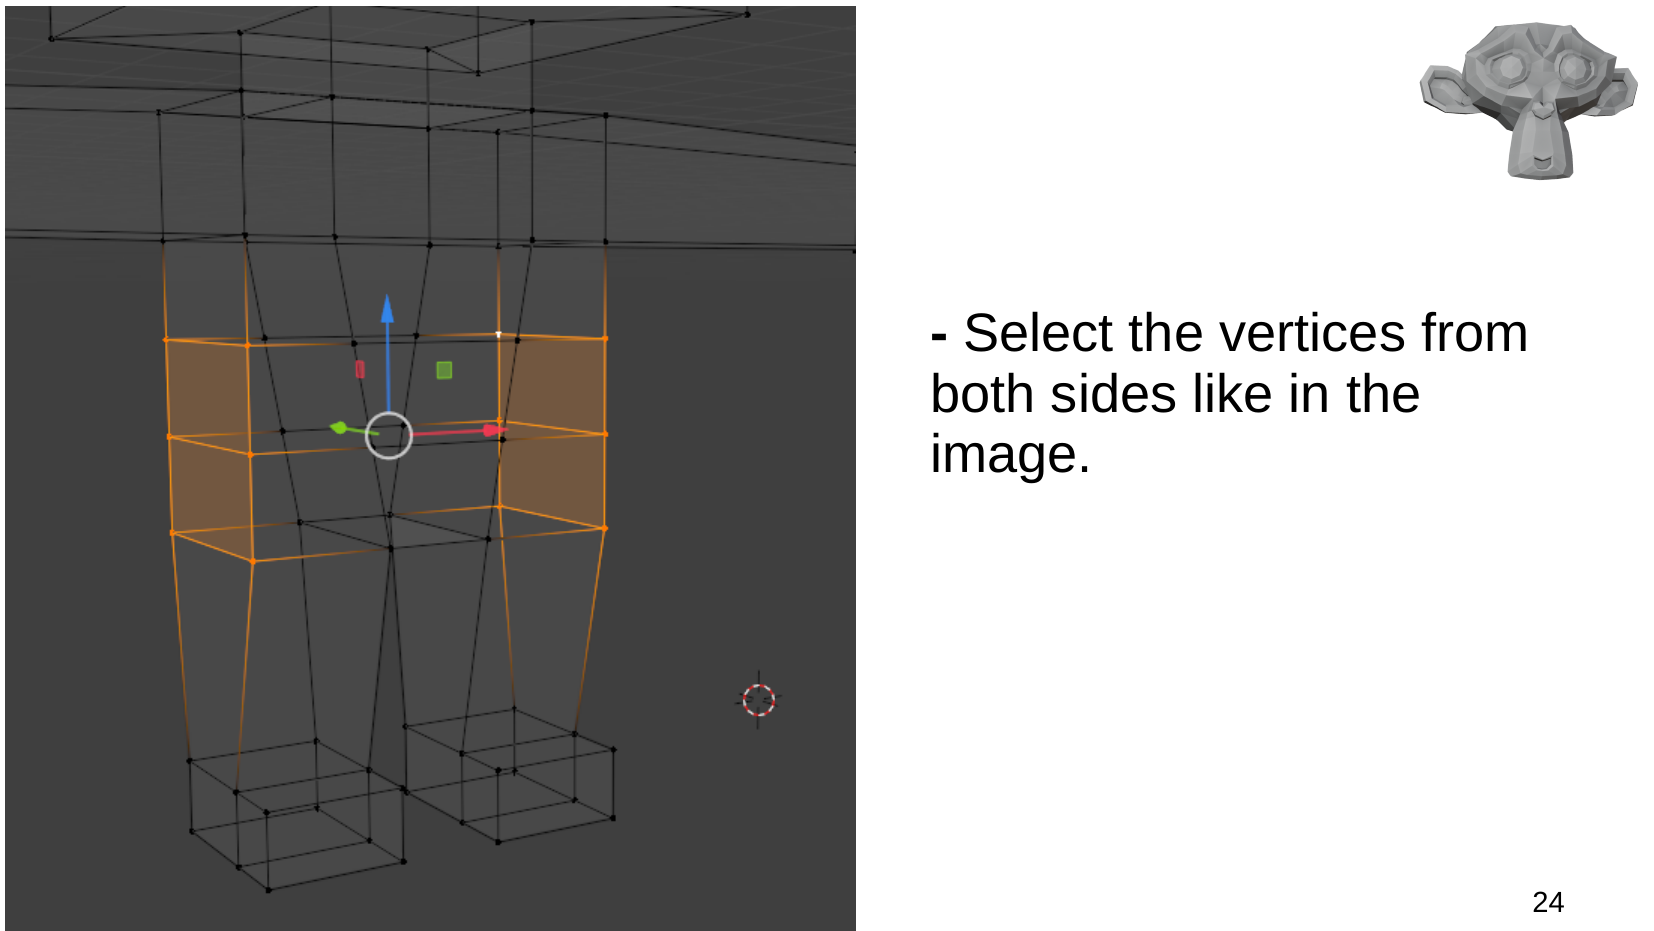

- Select the vertices from both sides like in the image.
24